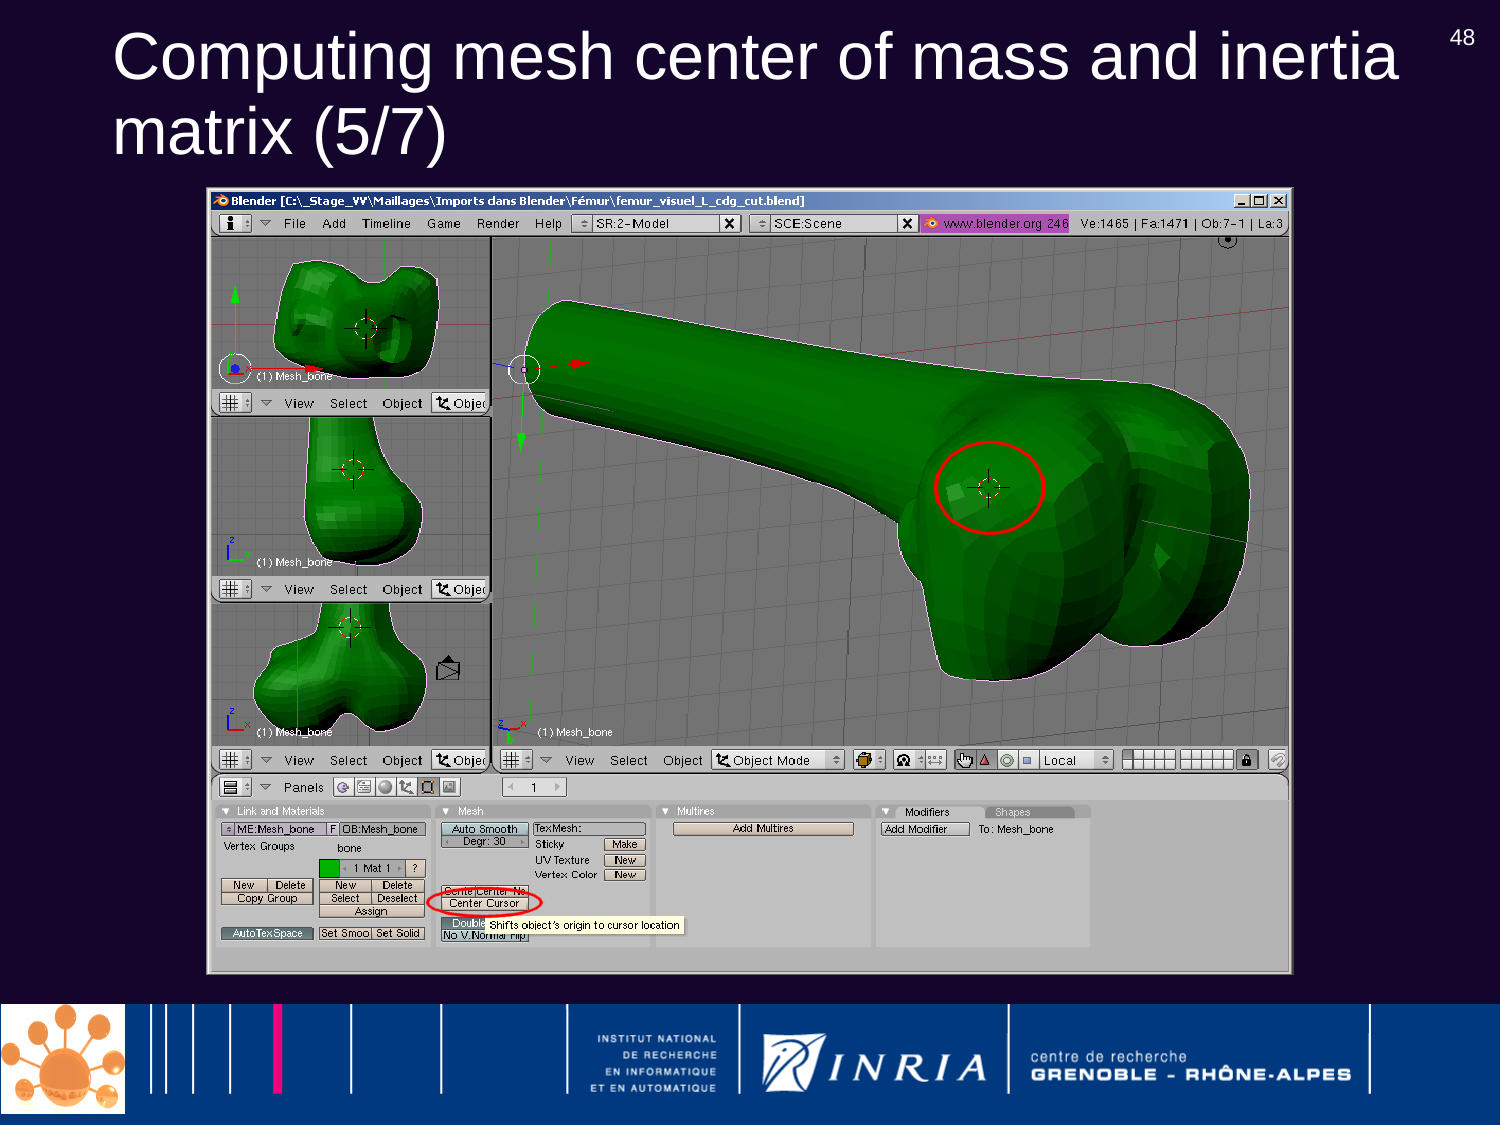

# Computing mesh center of mass and inertia matrix (5/7)